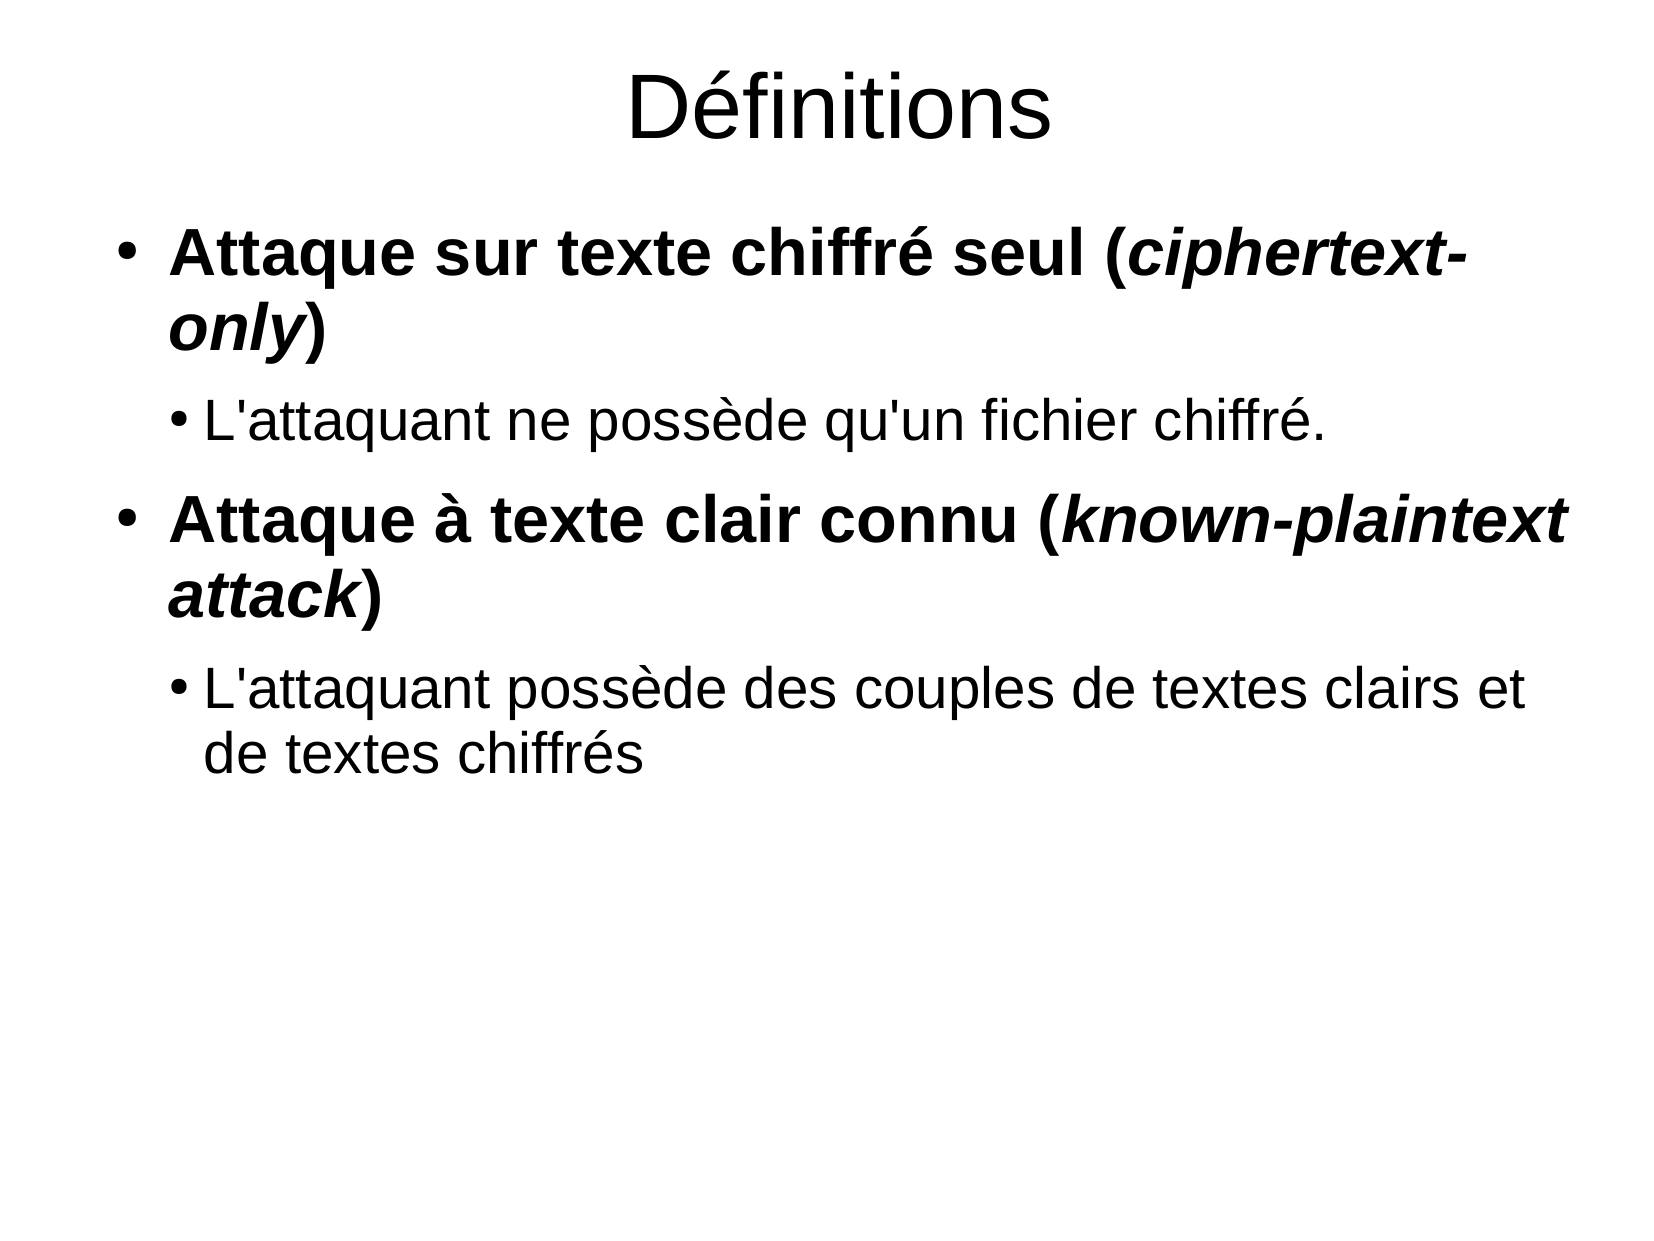

# Définitions
Attaque sur texte chiffré seul (ciphertext-only)
L'attaquant ne possède qu'un fichier chiffré.
Attaque à texte clair connu (known-plaintext attack)
L'attaquant possède des couples de textes clairs et de textes chiffrés